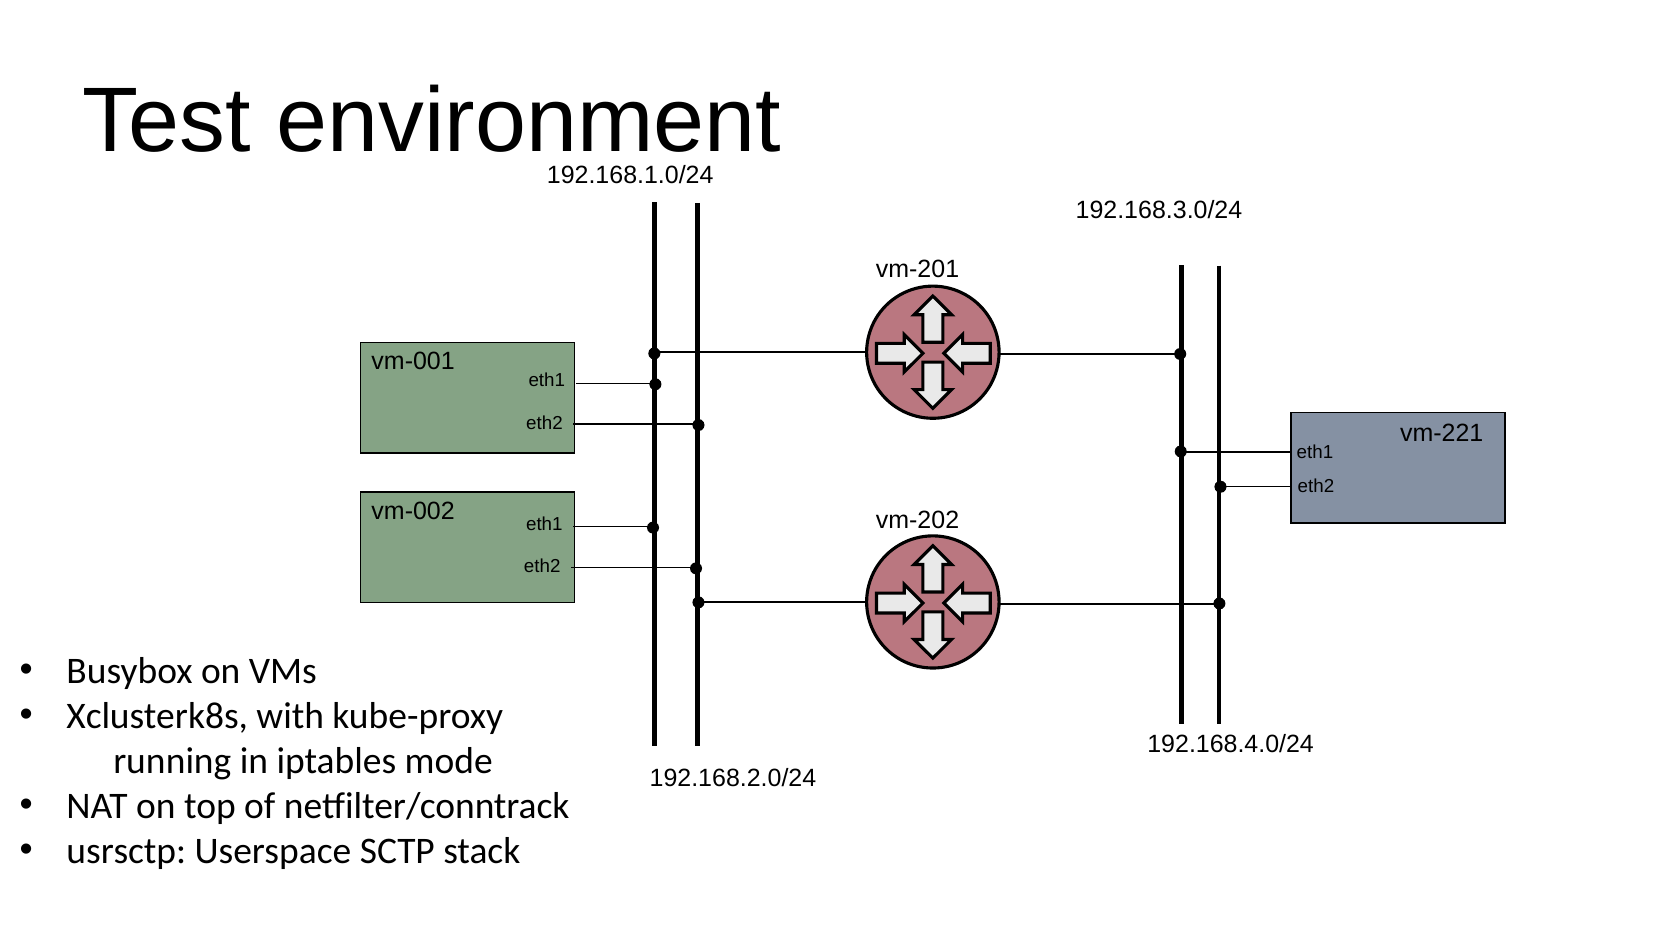

# Test environment
Busybox on VMs
Xclusterk8s, with kube-proxy running in iptables mode
NAT on top of netfilter/conntrack
usrsctp: Userspace SCTP stack